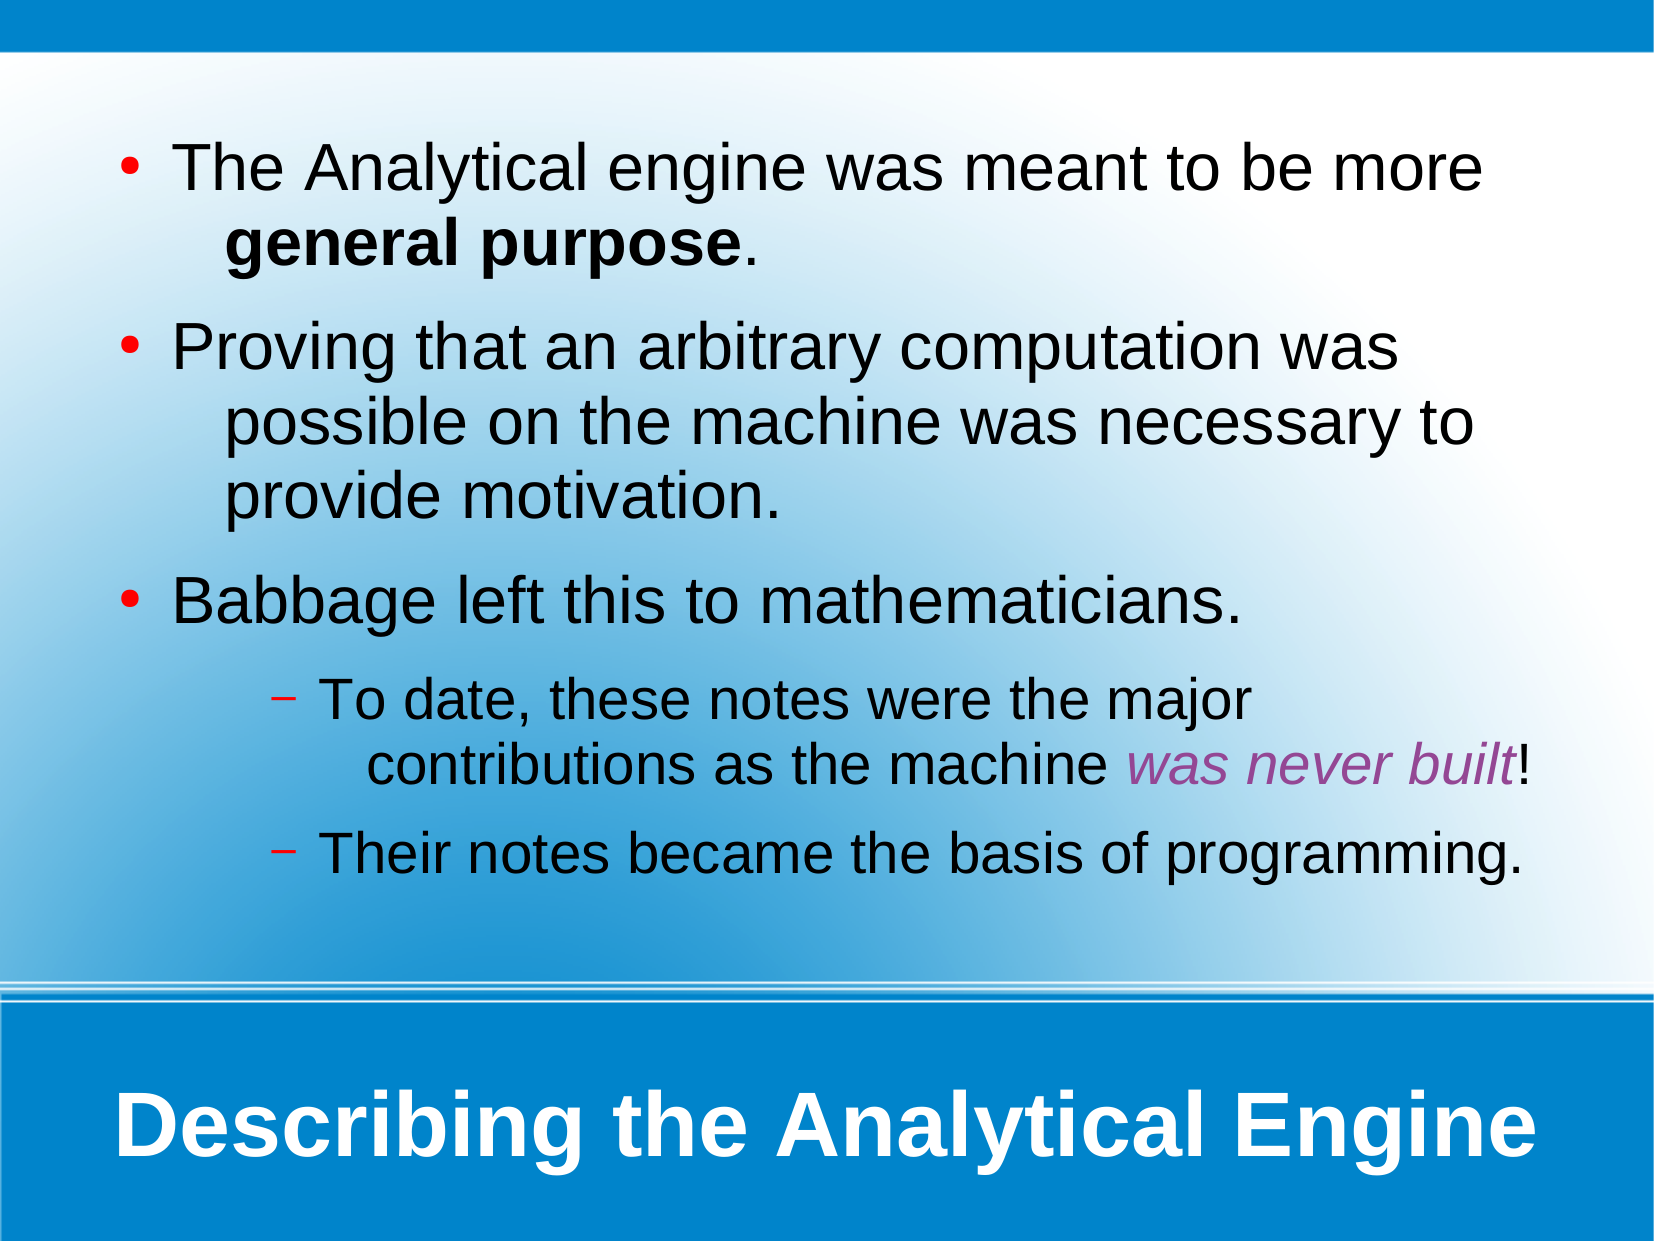

The Analytical engine was meant to be more general purpose.
Proving that an arbitrary computation was possible on the machine was necessary to provide motivation.
Babbage left this to mathematicians.
To date, these notes were the major contributions as the machine was never built!
Their notes became the basis of programming.
# Describing the Analytical Engine